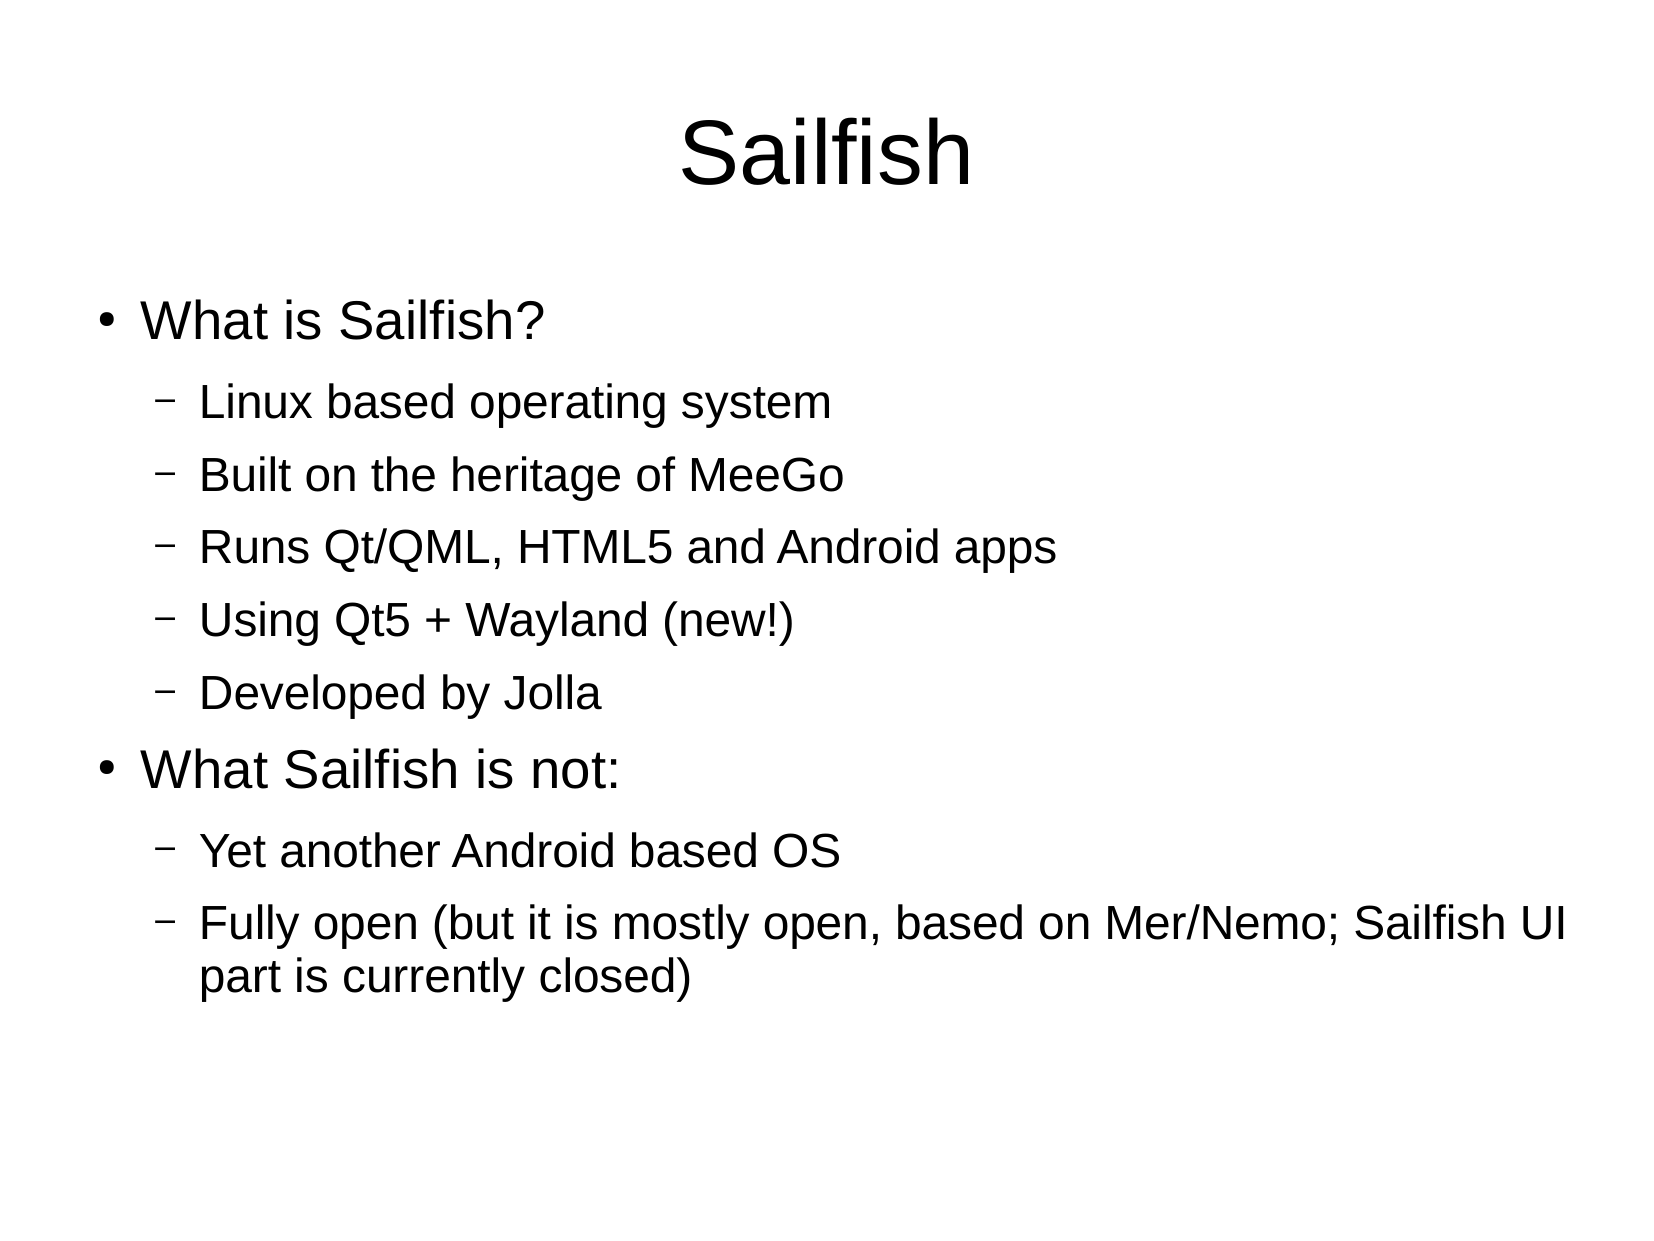

# Sailfish
What is Sailfish?
Linux based operating system
Built on the heritage of MeeGo
Runs Qt/QML, HTML5 and Android apps
Using Qt5 + Wayland (new!)
Developed by Jolla
What Sailfish is not:
Yet another Android based OS
Fully open (but it is mostly open, based on Mer/Nemo; Sailfish UI part is currently closed)